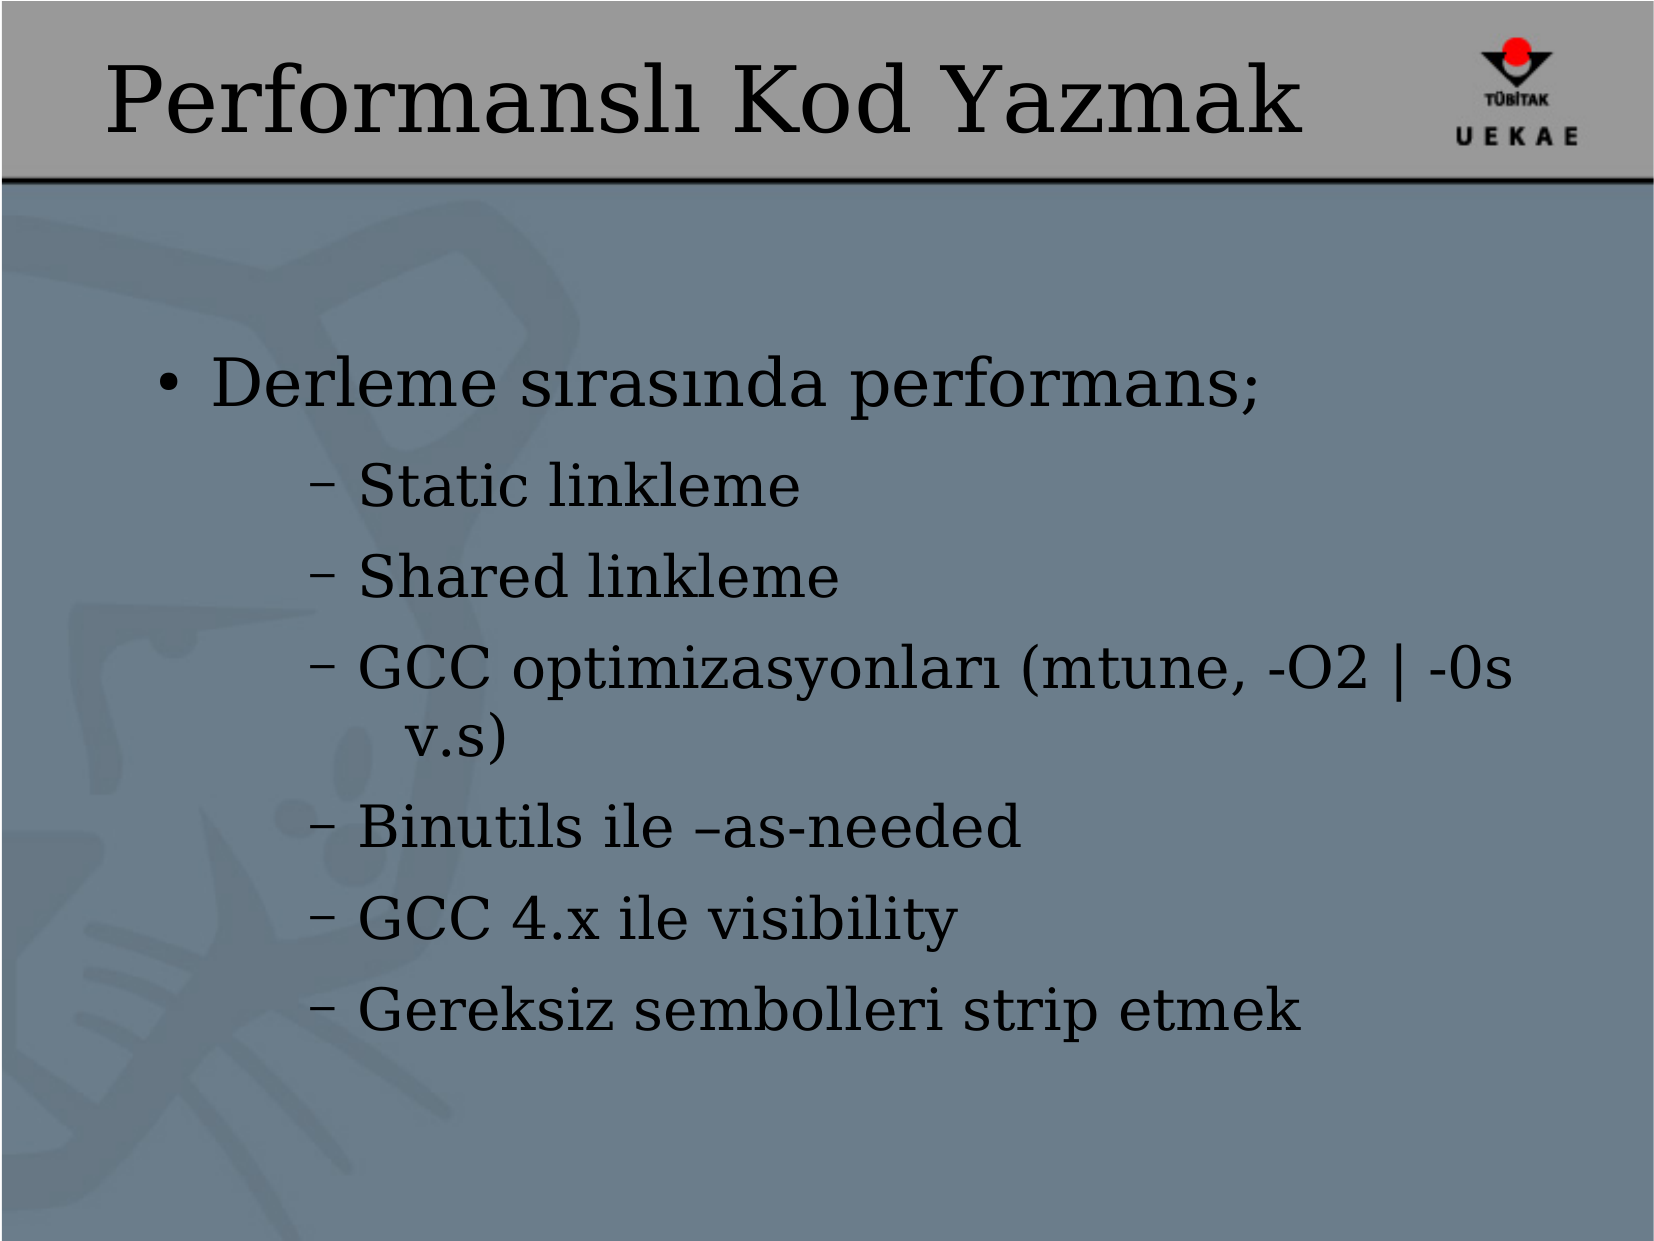

# Performanslı Kod Yazmak
Derleme sırasında performans;
Static linkleme
Shared linkleme
GCC optimizasyonları (mtune, -O2 | -0s v.s)
Binutils ile –as-needed
GCC 4.x ile visibility
Gereksiz sembolleri strip etmek